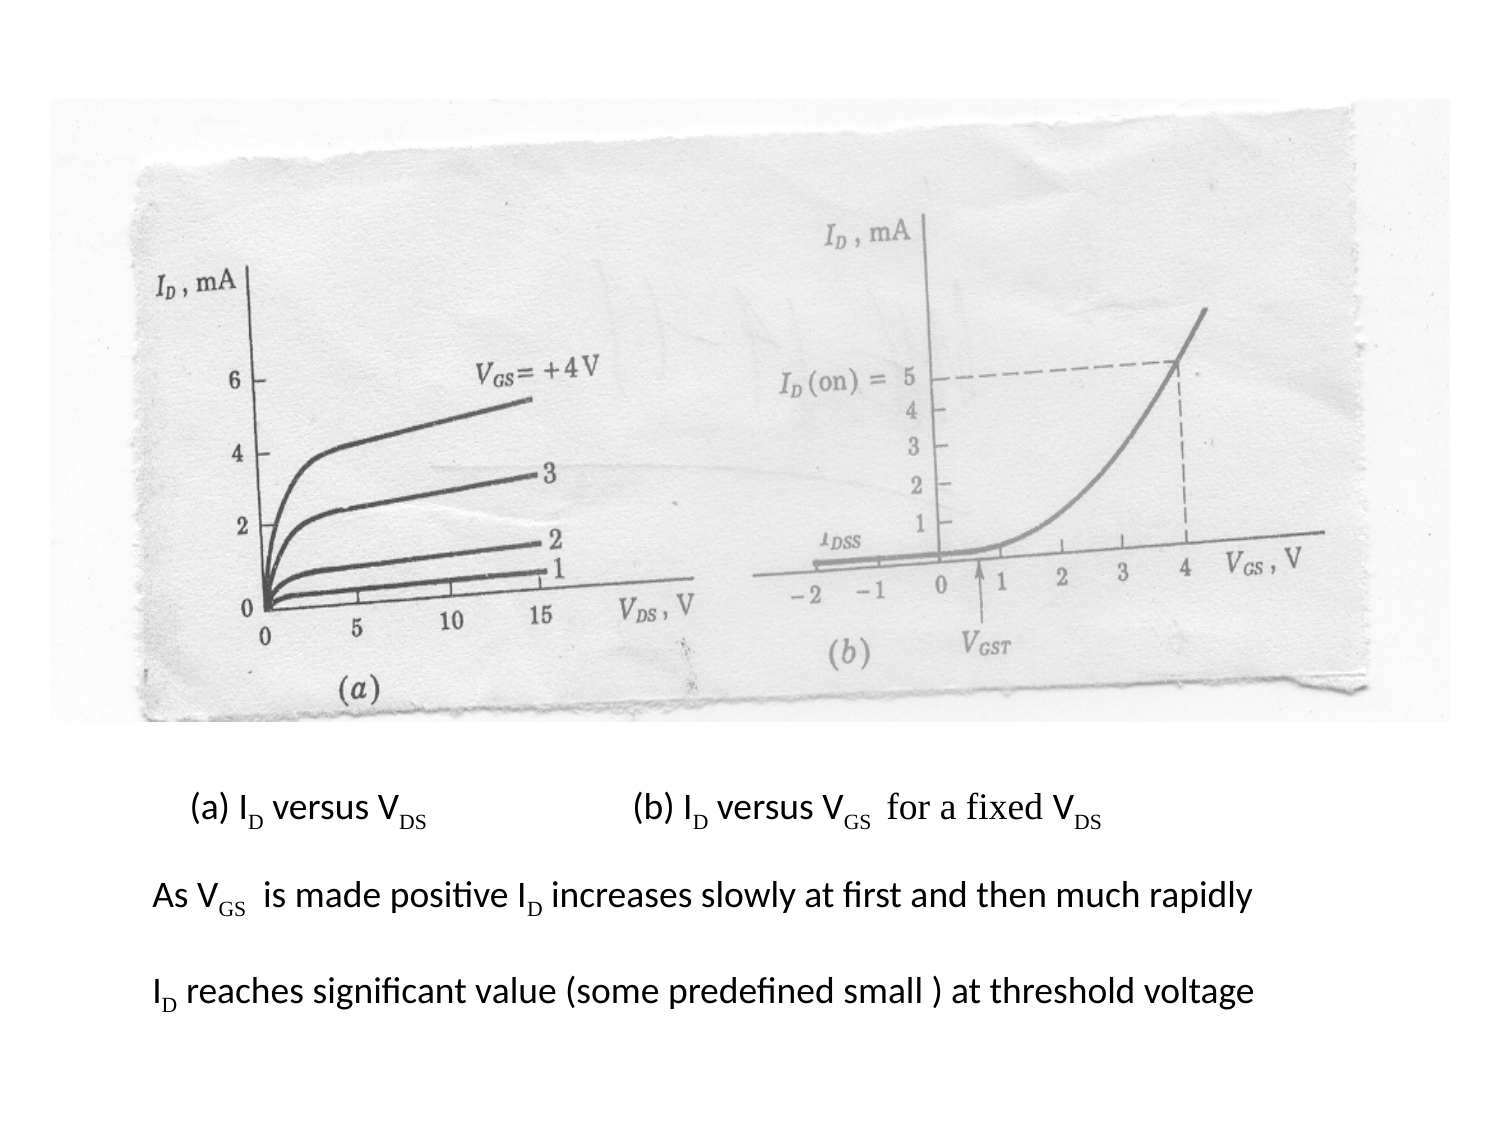

(a) ID versus VDS 			(b) ID versus VGS for a fixed VDS
As VGS is made positive ID increases slowly at first and then much rapidly
ID reaches significant value (some predefined small ) at threshold voltage